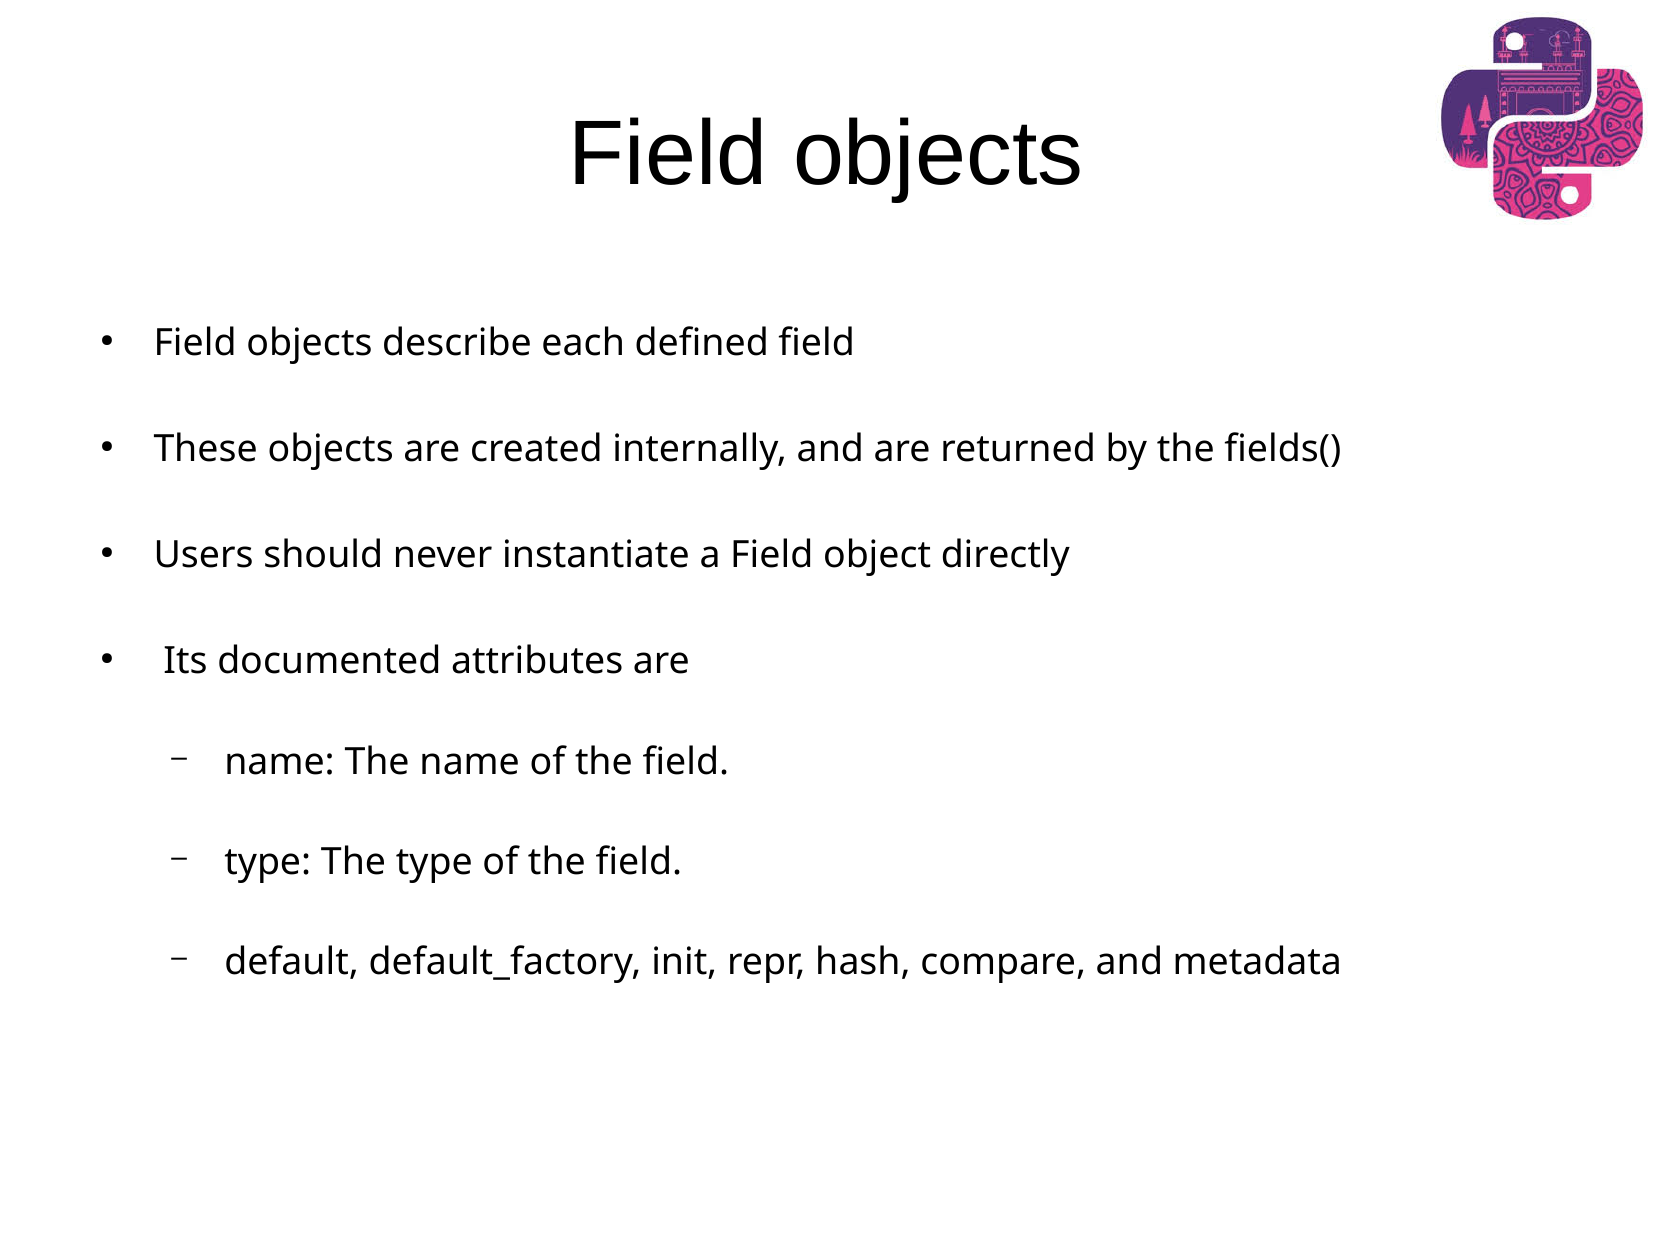

# Field objects
Field objects describe each defined field
These objects are created internally, and are returned by the fields()
Users should never instantiate a Field object directly
 Its documented attributes are
name: The name of the field.
type: The type of the field.
default, default_factory, init, repr, hash, compare, and metadata